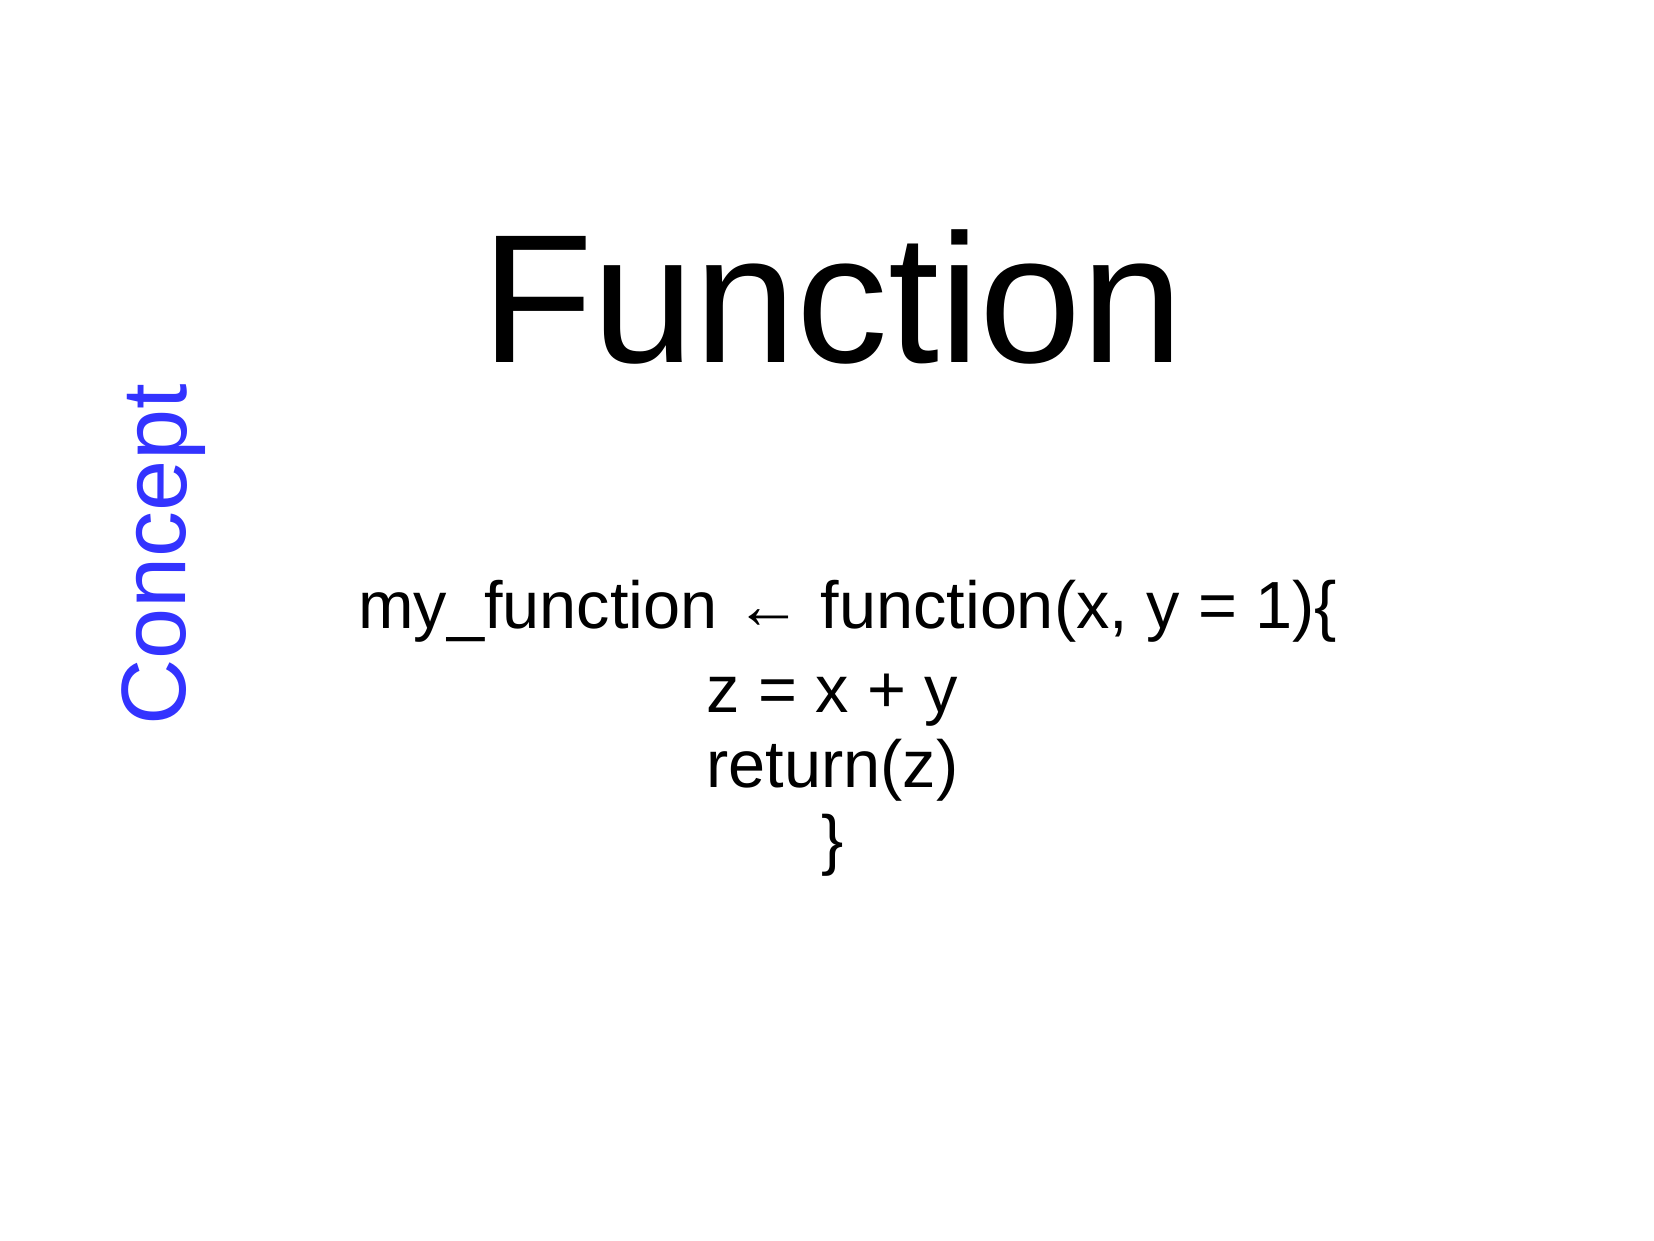

Function
 my_function ← function(x, y = 1){
z = x + y
return(z)
}
# Concept